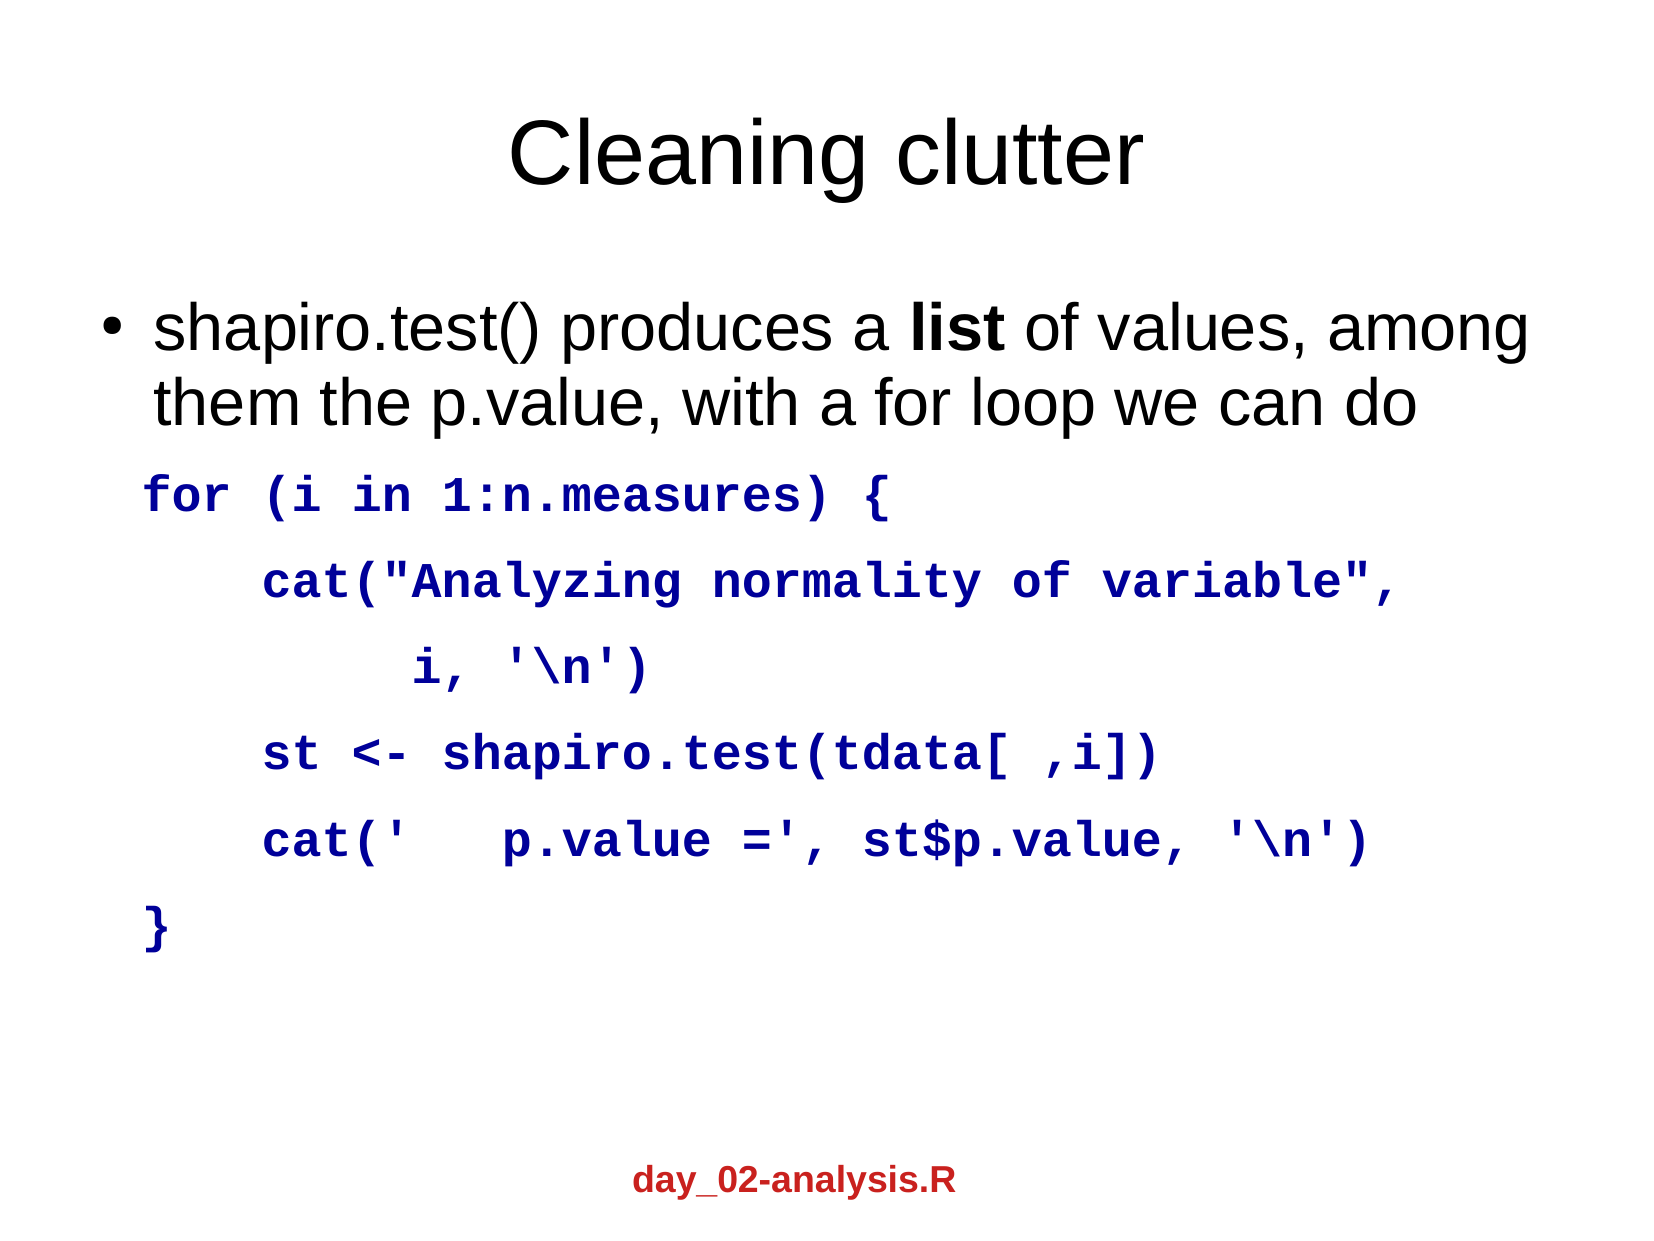

# Cleaning clutter
shapiro.test() produces a list of values, among them the p.value, with a for loop we can do
for (i in 1:n.measures) {
 cat("Analyzing normality of variable",
 i, '\n')
 st <- shapiro.test(tdata[ ,i])
 cat(' p.value =', st$p.value, '\n')
}
day_02-analysis.R